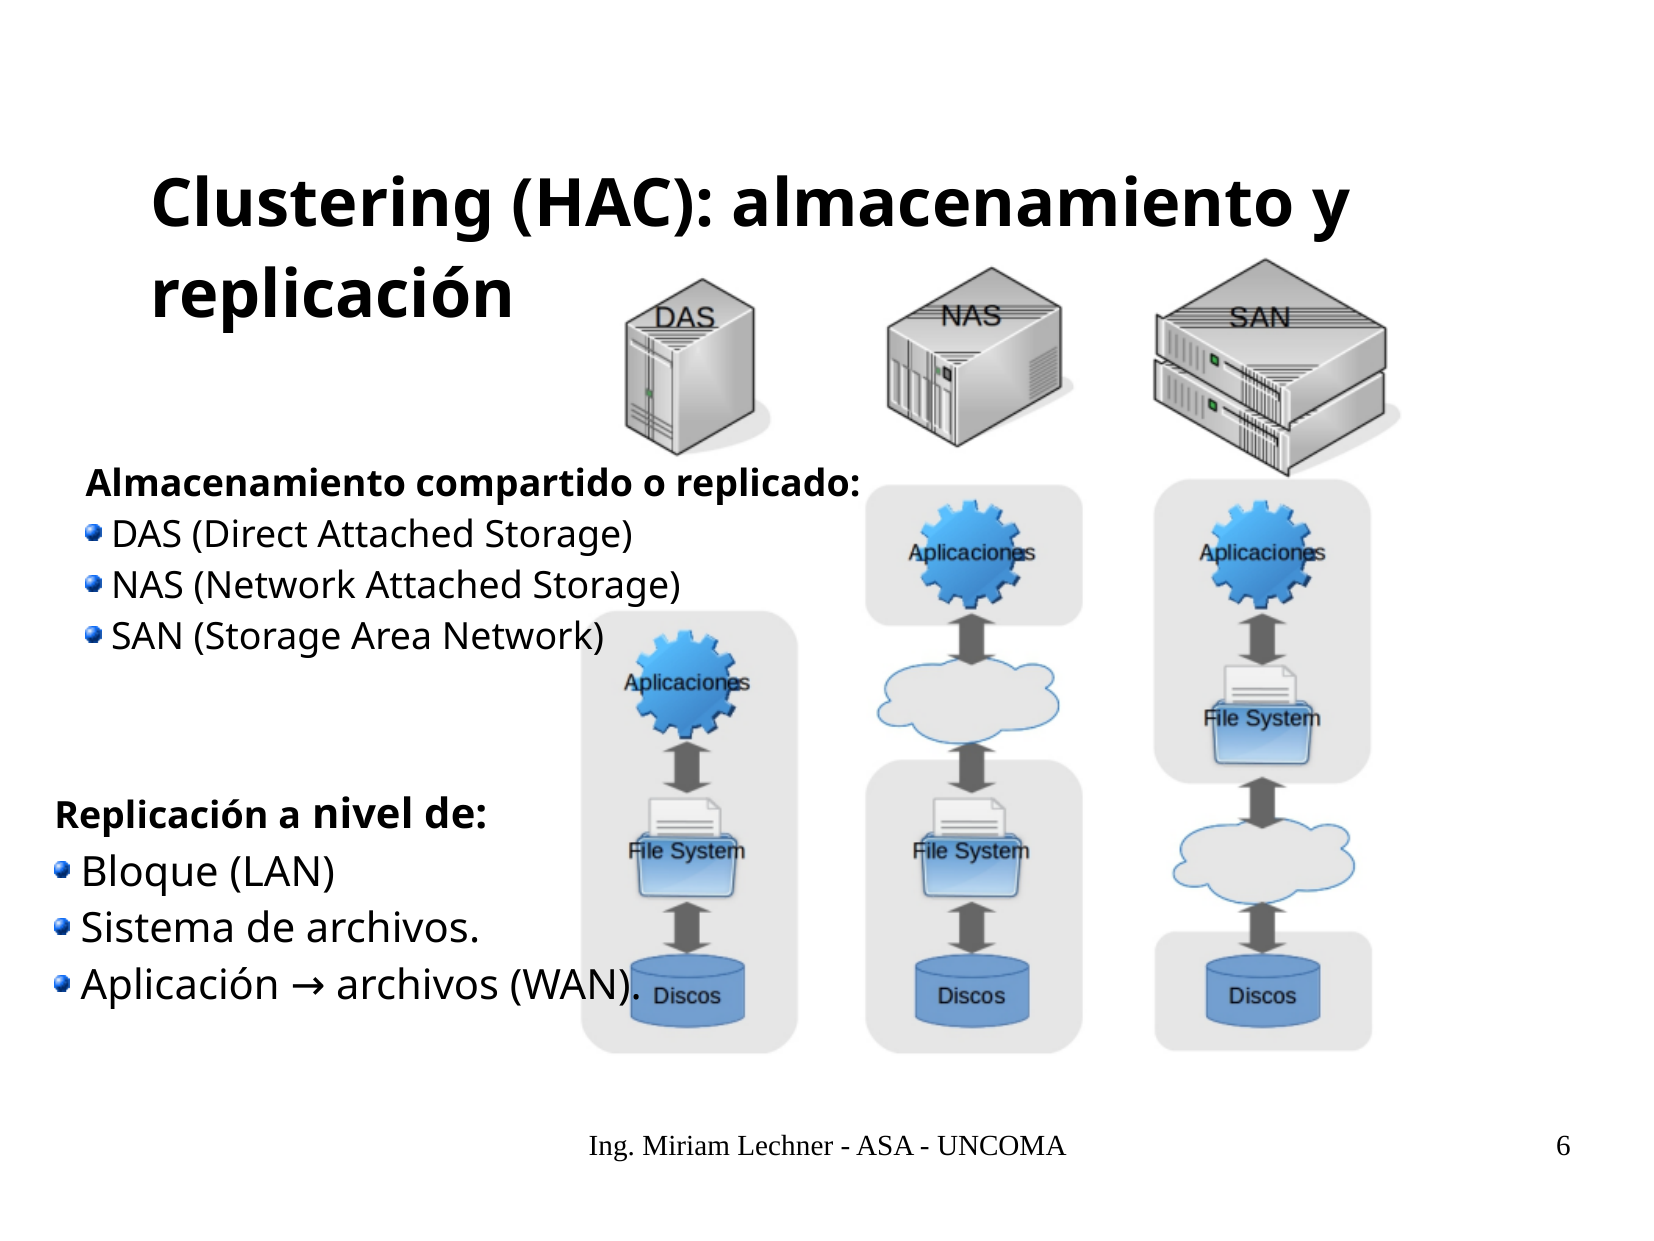

Clustering (HAC): almacenamiento y
replicación
Almacenamiento compartido o replicado:
 DAS (Direct Attached Storage)
 NAS (Network Attached Storage)
 SAN (Storage Area Network)
Replicación a nivel de:
 Bloque (LAN)
 Sistema de archivos.
 Aplicación → archivos (WAN).
Ing. Miriam Lechner - ASA - UNCOMA
6